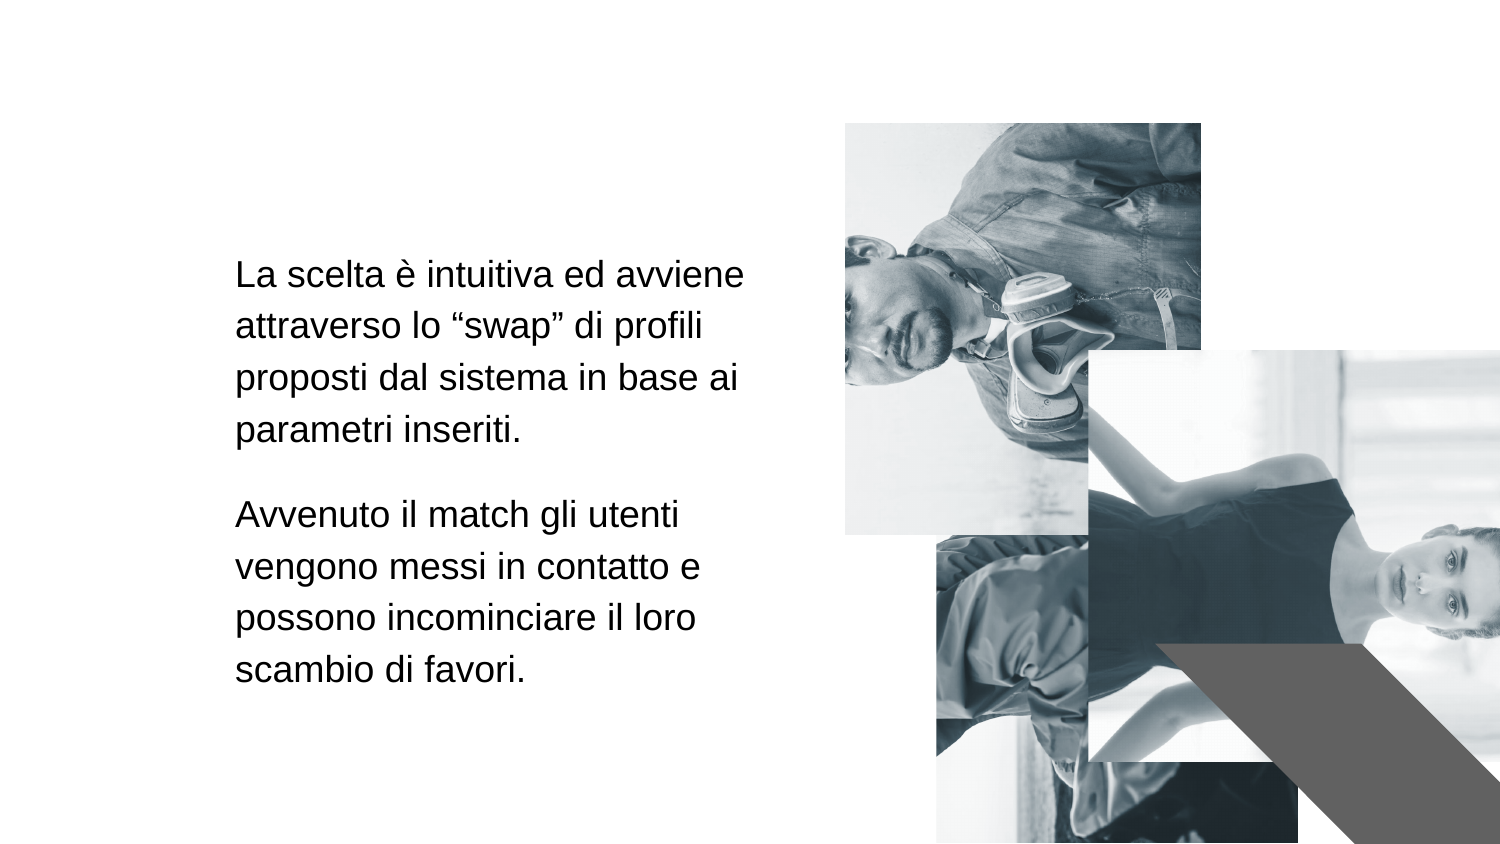

# La scelta è intuitiva ed avviene attraverso lo “swap” di profili proposti dal sistema in base ai parametri inseriti.
Avvenuto il match gli utenti vengono messi in contatto e possono incominciare il loro scambio di favori.